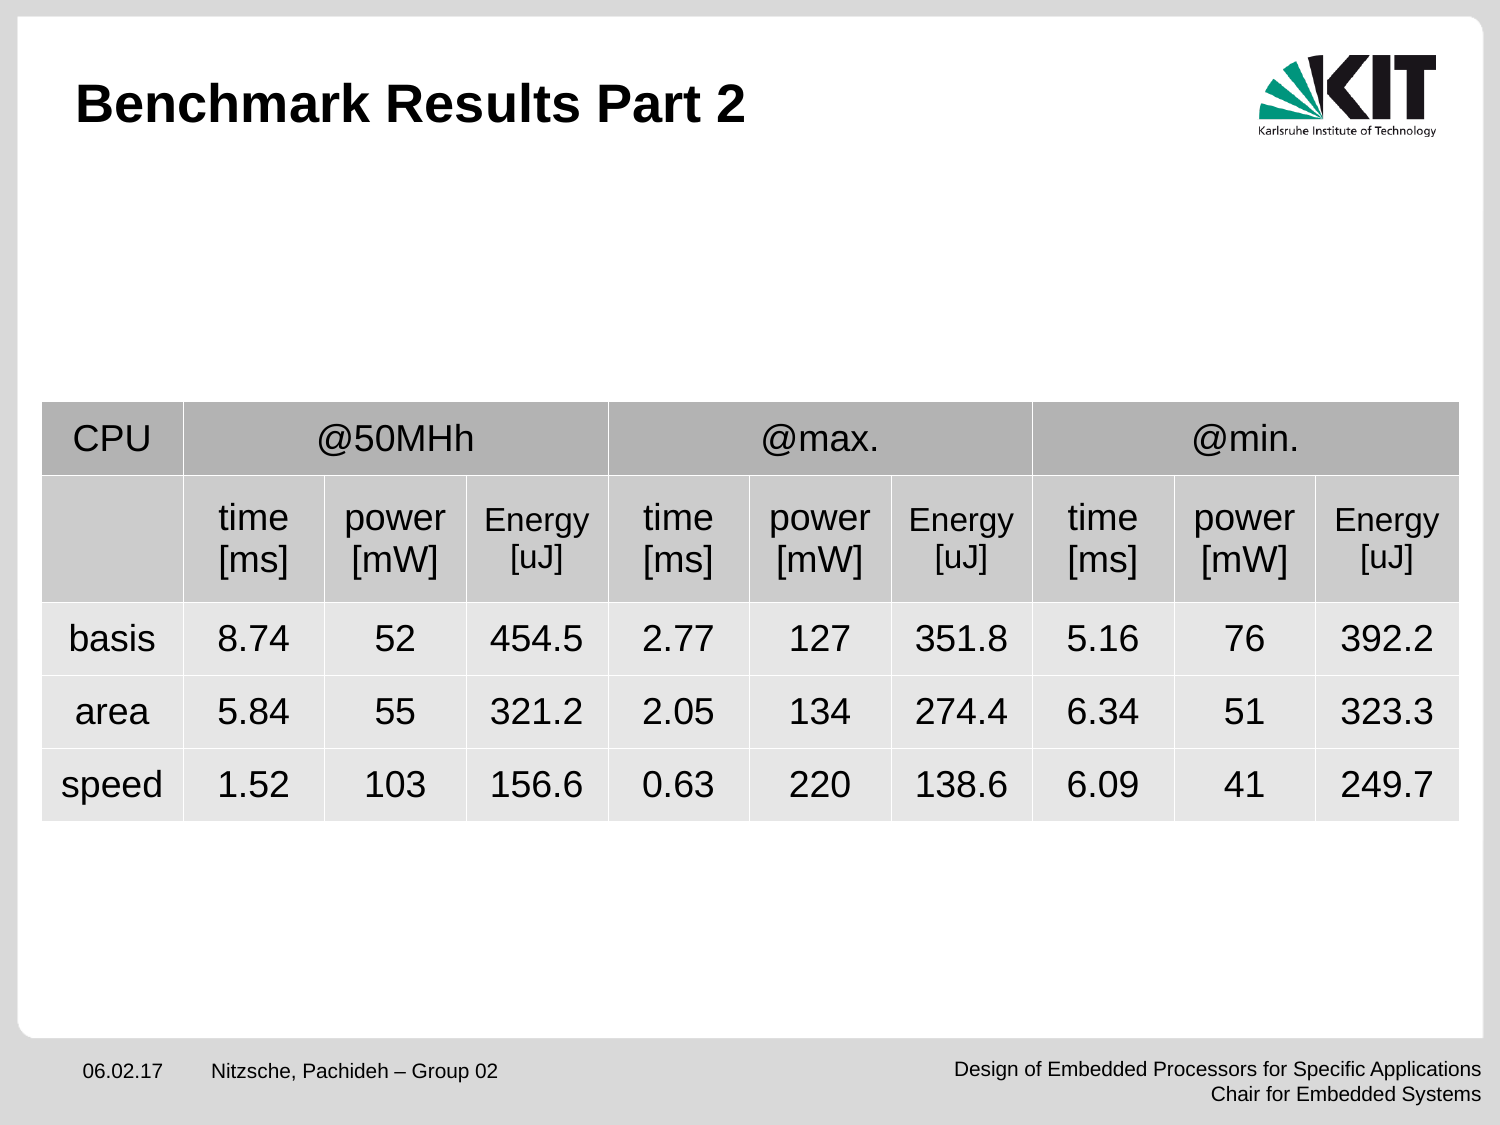

Benchmark Results Part 2
| CPU | @50MHh | | | @max. | | | @min. | | |
| --- | --- | --- | --- | --- | --- | --- | --- | --- | --- |
| | time [ms] | power [mW] | Energy [uJ] | time [ms] | power [mW] | Energy [uJ] | time [ms] | power [mW] | Energy [uJ] |
| basis | 8.74 | 52 | 454.5 | 2.77 | 127 | 351.8 | 5.16 | 76 | 392.2 |
| area | 5.84 | 55 | 321.2 | 2.05 | 134 | 274.4 | 6.34 | 51 | 323.3 |
| speed | 1.52 | 103 | 156.6 | 0.63 | 220 | 138.6 | 6.09 | 41 | 249.7 |
Nitzsche, Pachideh – Group 02